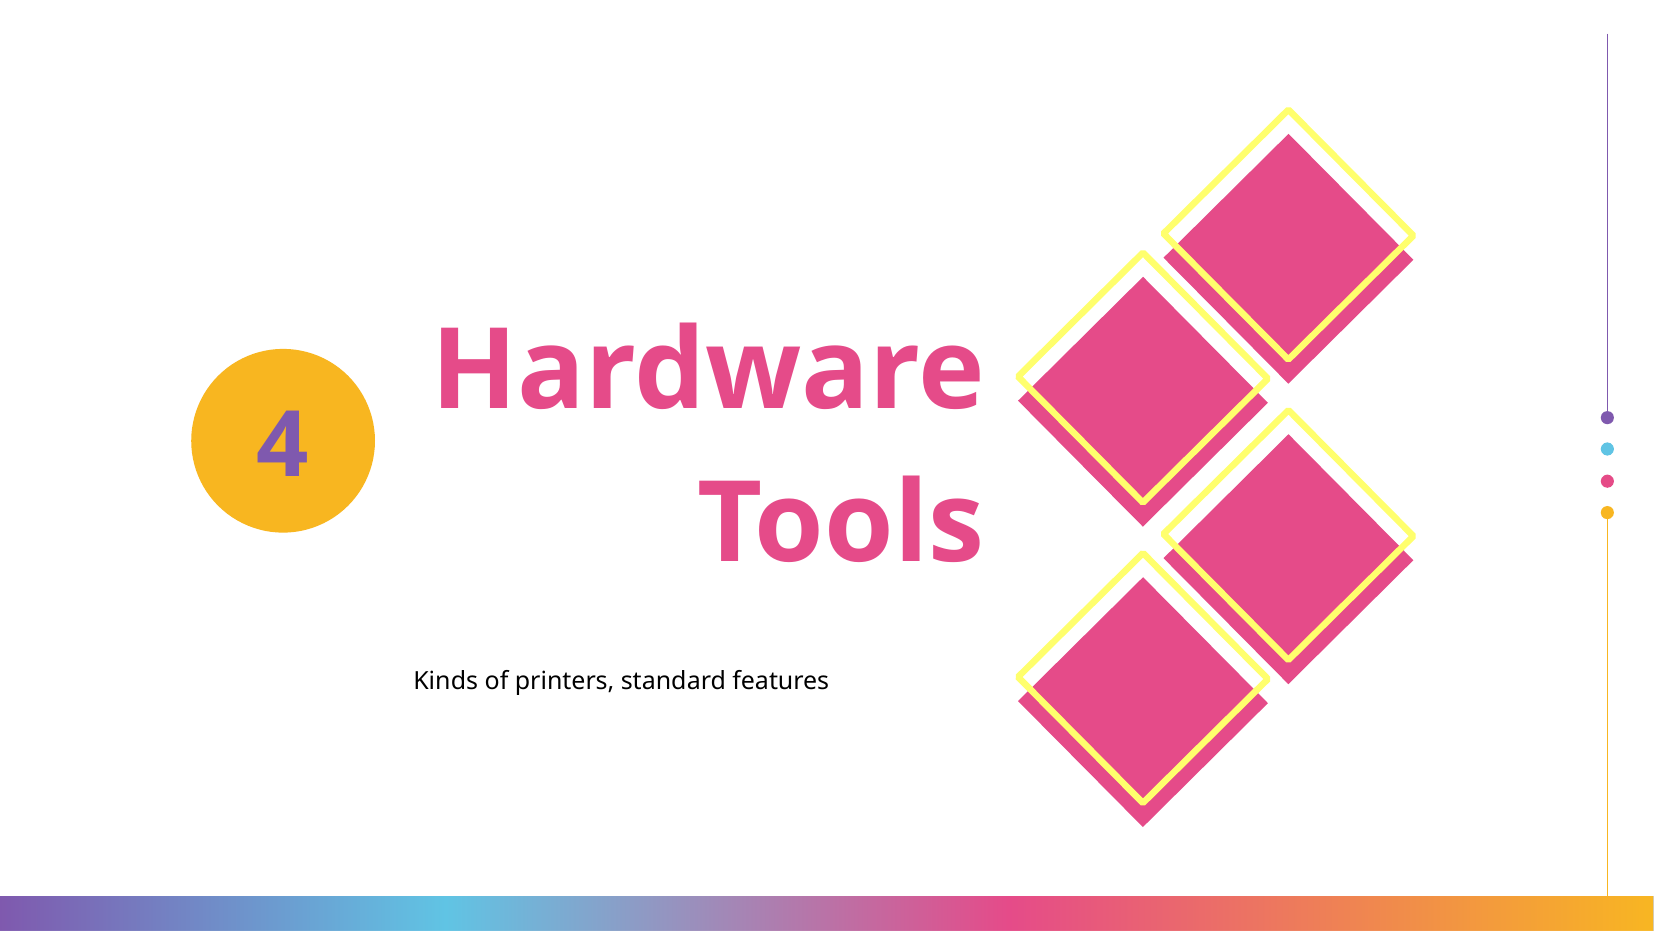

# Hardware Tools
4
Kinds of printers, standard features